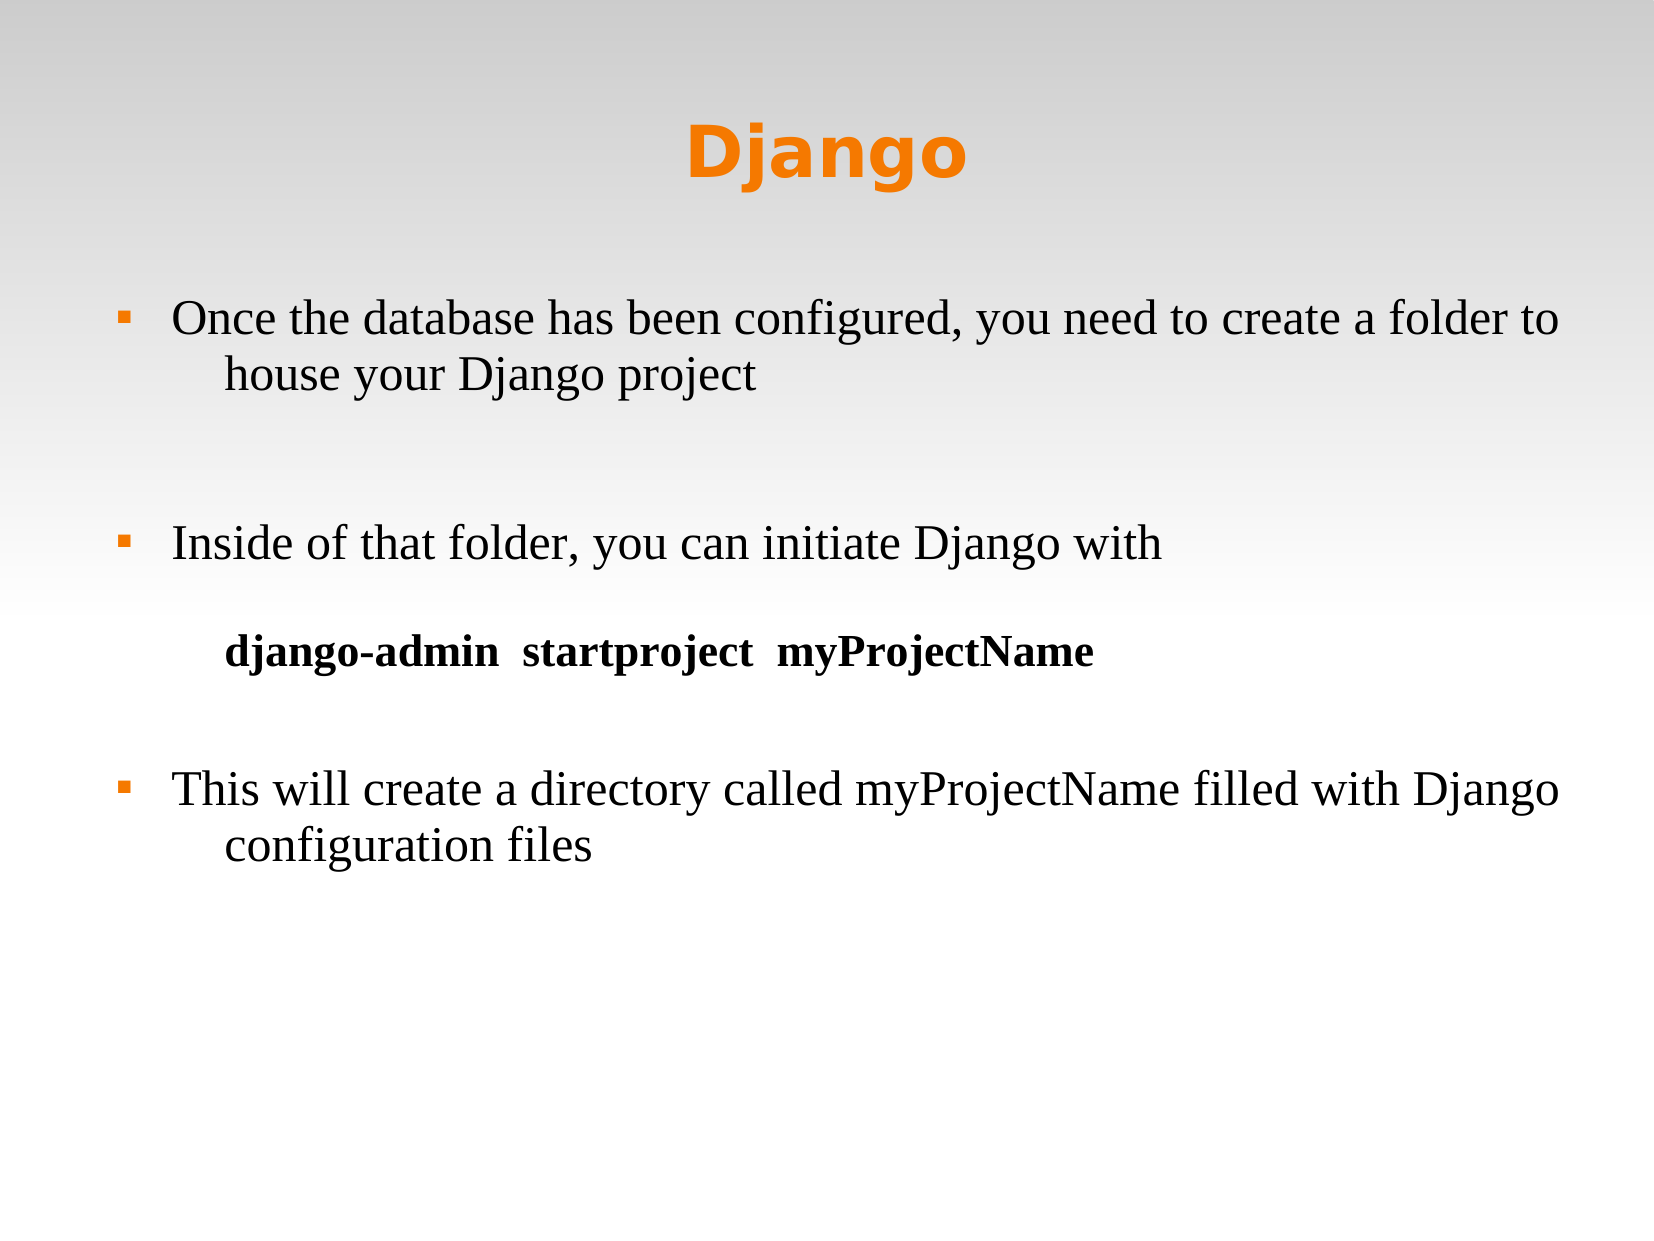

# Django
Once the database has been configured, you need to create a folder to house your Django project
Inside of that folder, you can initiate Django with
django-admin startproject myProjectName
This will create a directory called myProjectName filled with Django configuration files